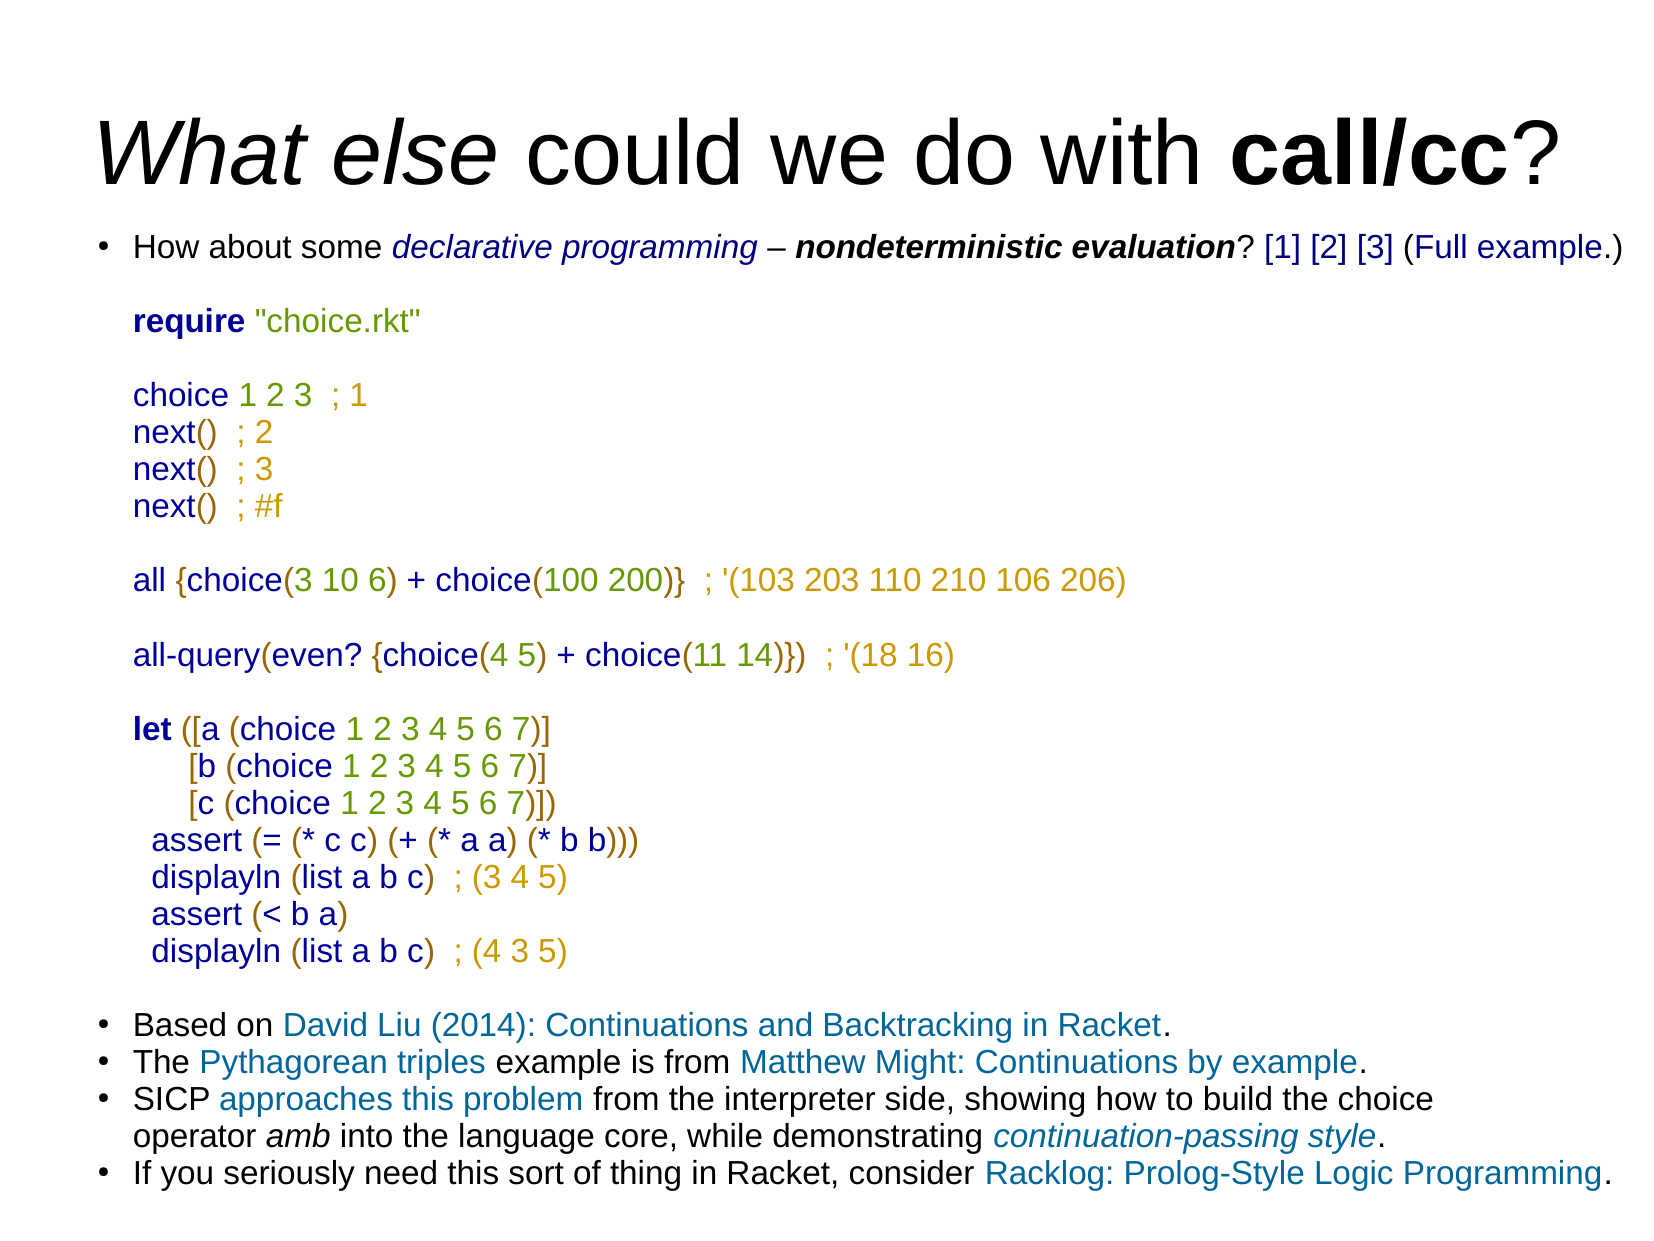

# What else could we do with call/cc?
How about some declarative programming – nondeterministic evaluation? [1] [2] [3] (Full example.)
require "choice.rkt"
choice 1 2 3 ; 1
next() ; 2
next() ; 3
next() ; #f
all {choice(3 10 6) + choice(100 200)} ; '(103 203 110 210 106 206)
all-query(even? {choice(4 5) + choice(11 14)}) ; '(18 16)
let ([a (choice 1 2 3 4 5 6 7)]
 [b (choice 1 2 3 4 5 6 7)]
 [c (choice 1 2 3 4 5 6 7)])
 assert (= (* c c) (+ (* a a) (* b b)))
 displayln (list a b c) ; (3 4 5)
 assert (< b a)
 displayln (list a b c) ; (4 3 5)
Based on David Liu (2014): Continuations and Backtracking in Racket.
The Pythagorean triples example is from Matthew Might: Continuations by example.
SICP approaches this problem from the interpreter side, showing how to build the choice
operator amb into the language core, while demonstrating continuation-passing style.
If you seriously need this sort of thing in Racket, consider Racklog: Prolog-Style Logic Programming.